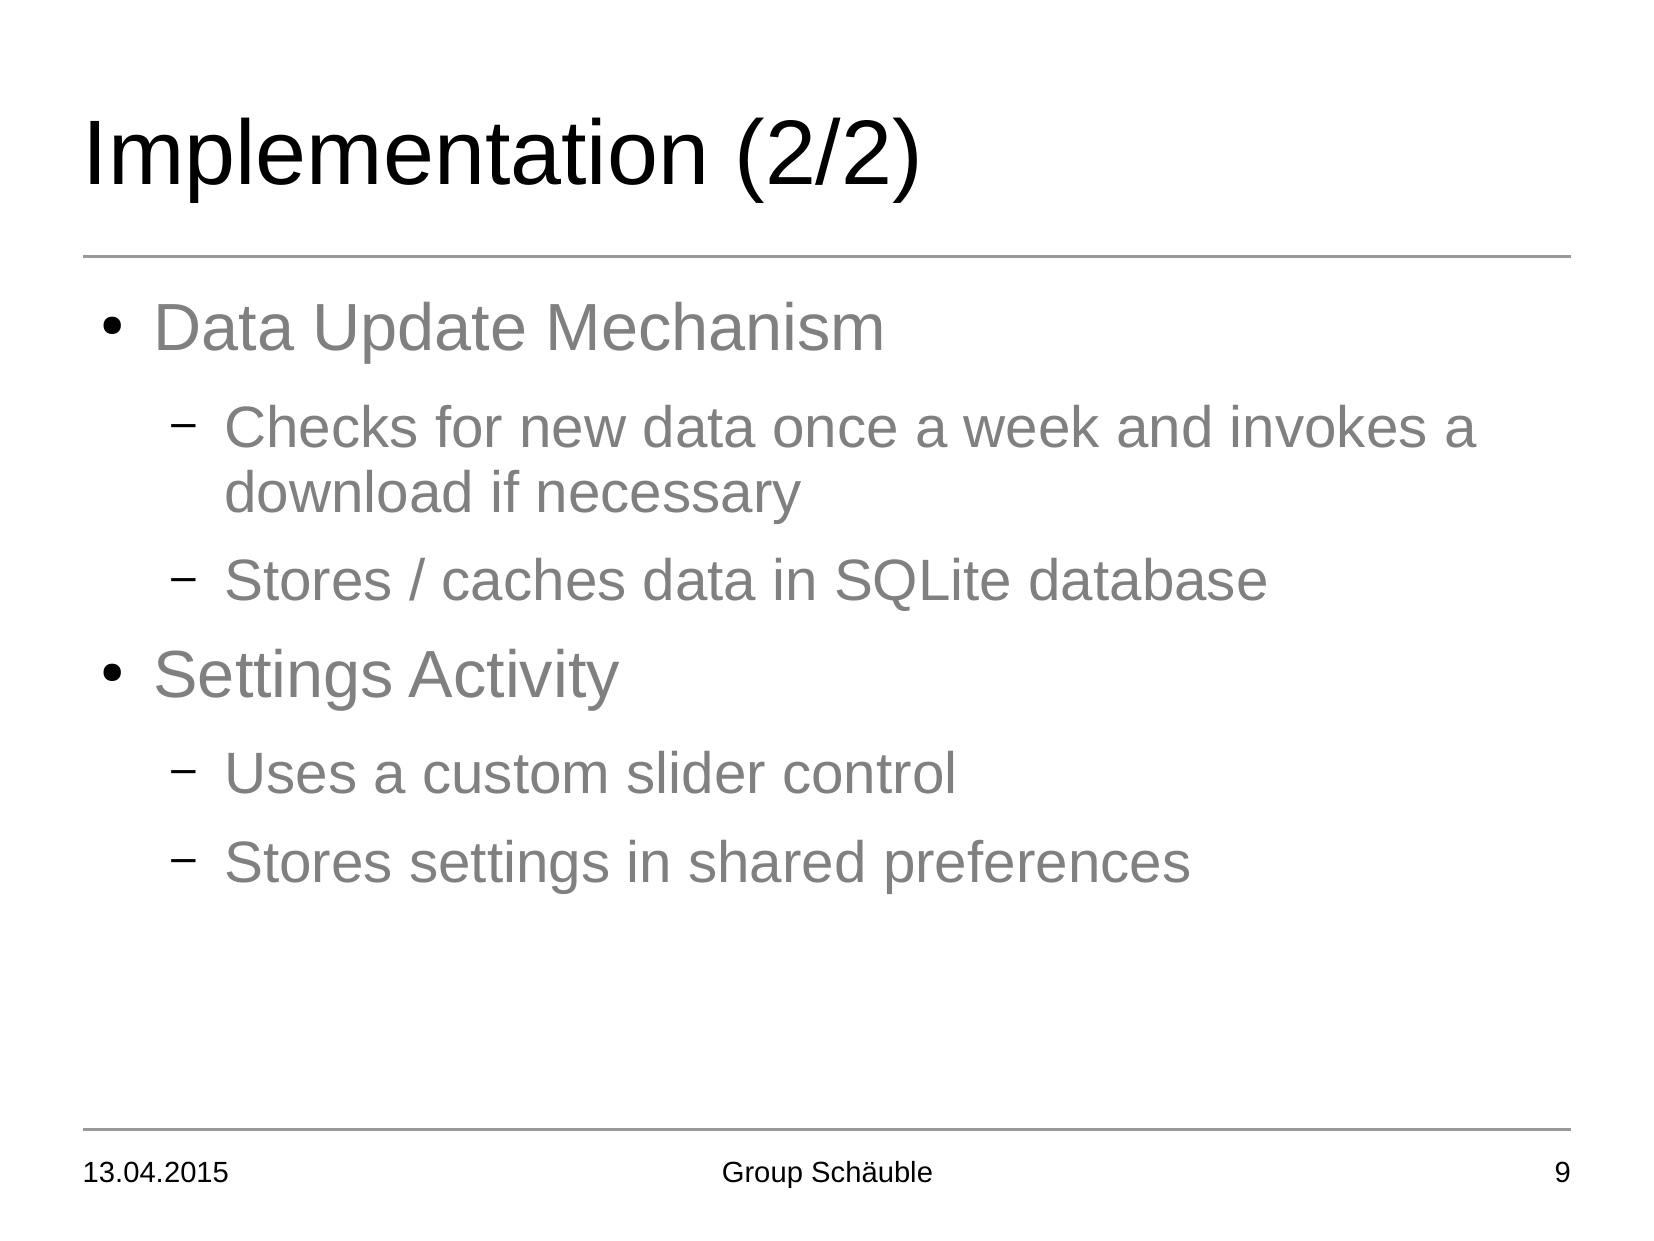

# Implementation (2/2)
Data Update Mechanism
Checks for new data once a week and invokes a download if necessary
Stores / caches data in SQLite database
Settings Activity
Uses a custom slider control
Stores settings in shared preferences
13.04.2015
Group Schäuble
9